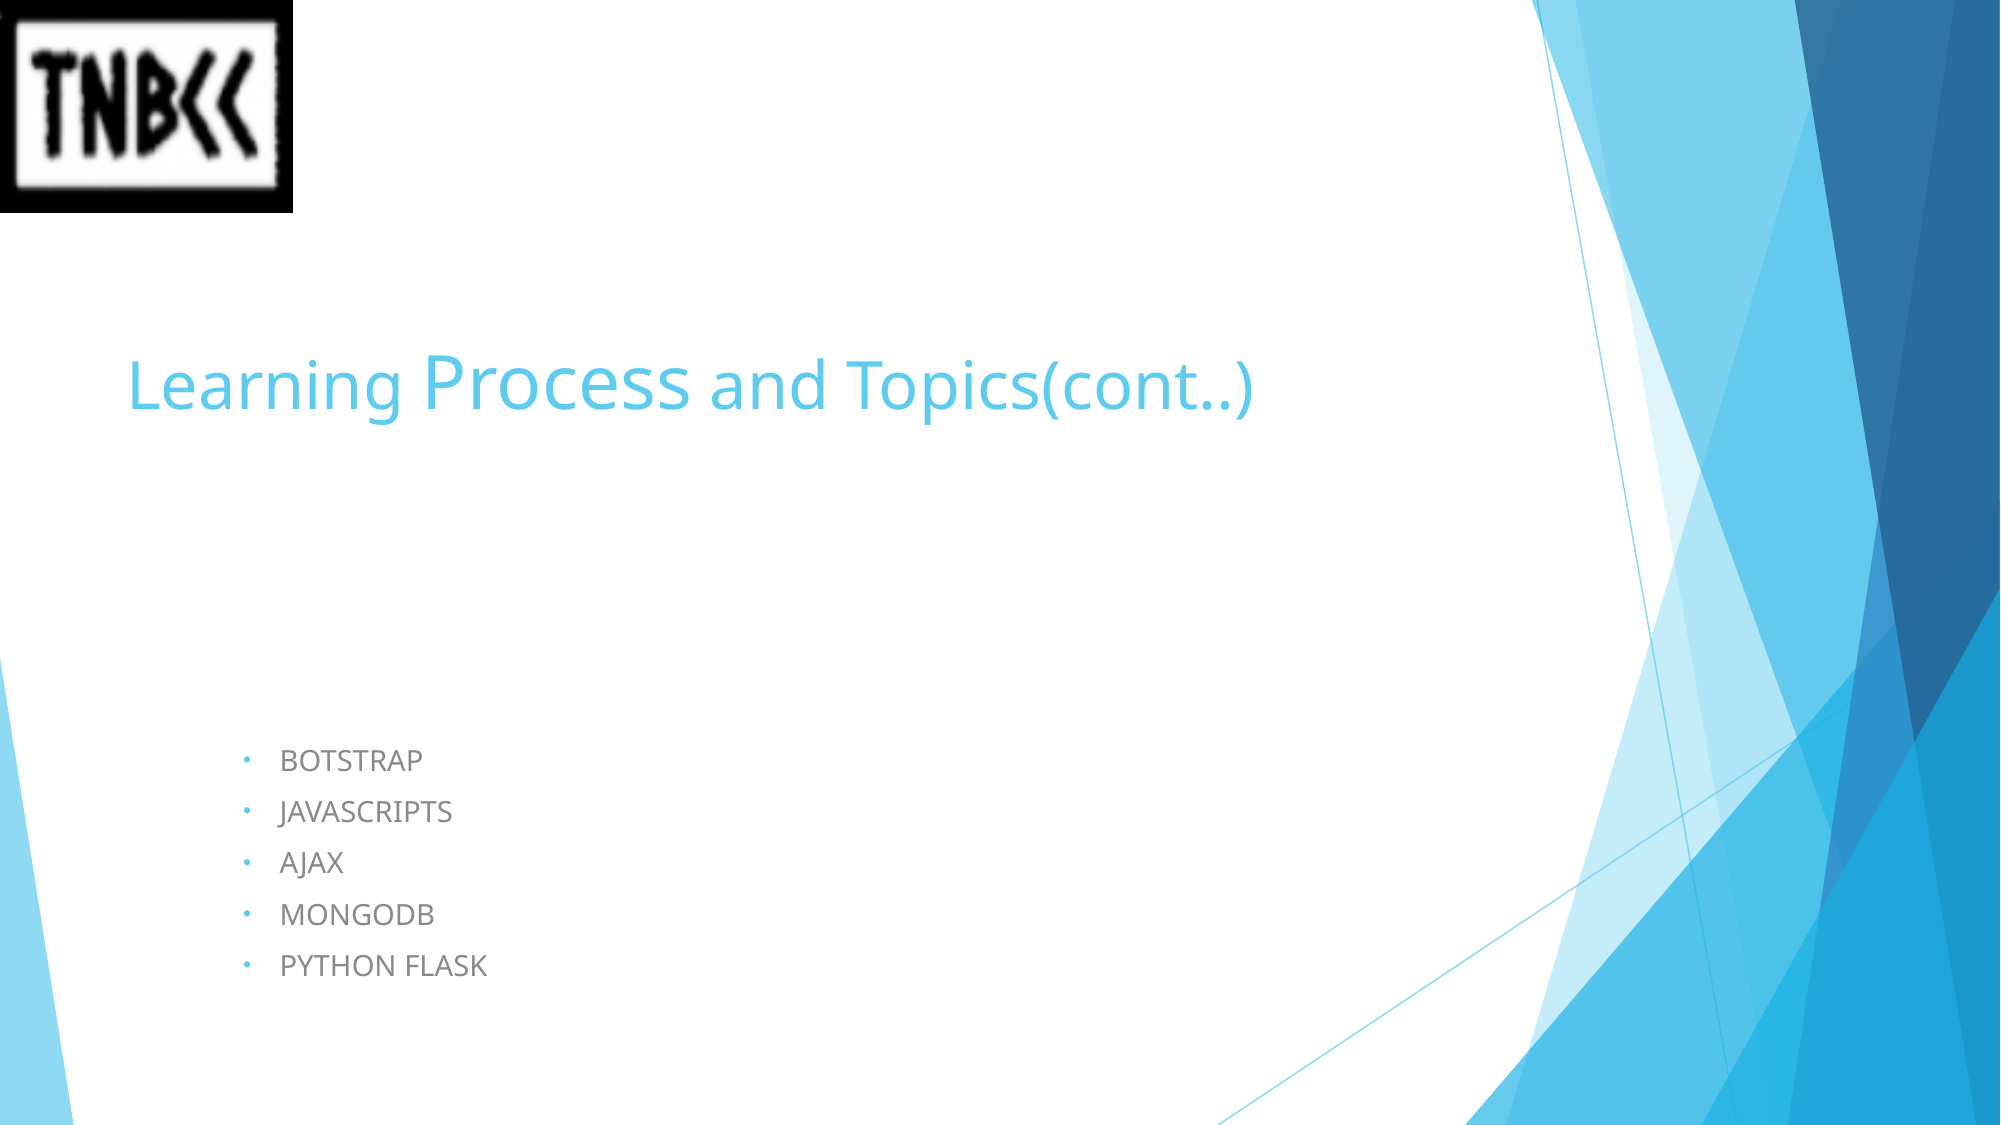

# Learning Process and Topics(cont..)
BOTSTRAP
JAVASCRIPTS
AJAX
MONGODB
PYTHON FLASK